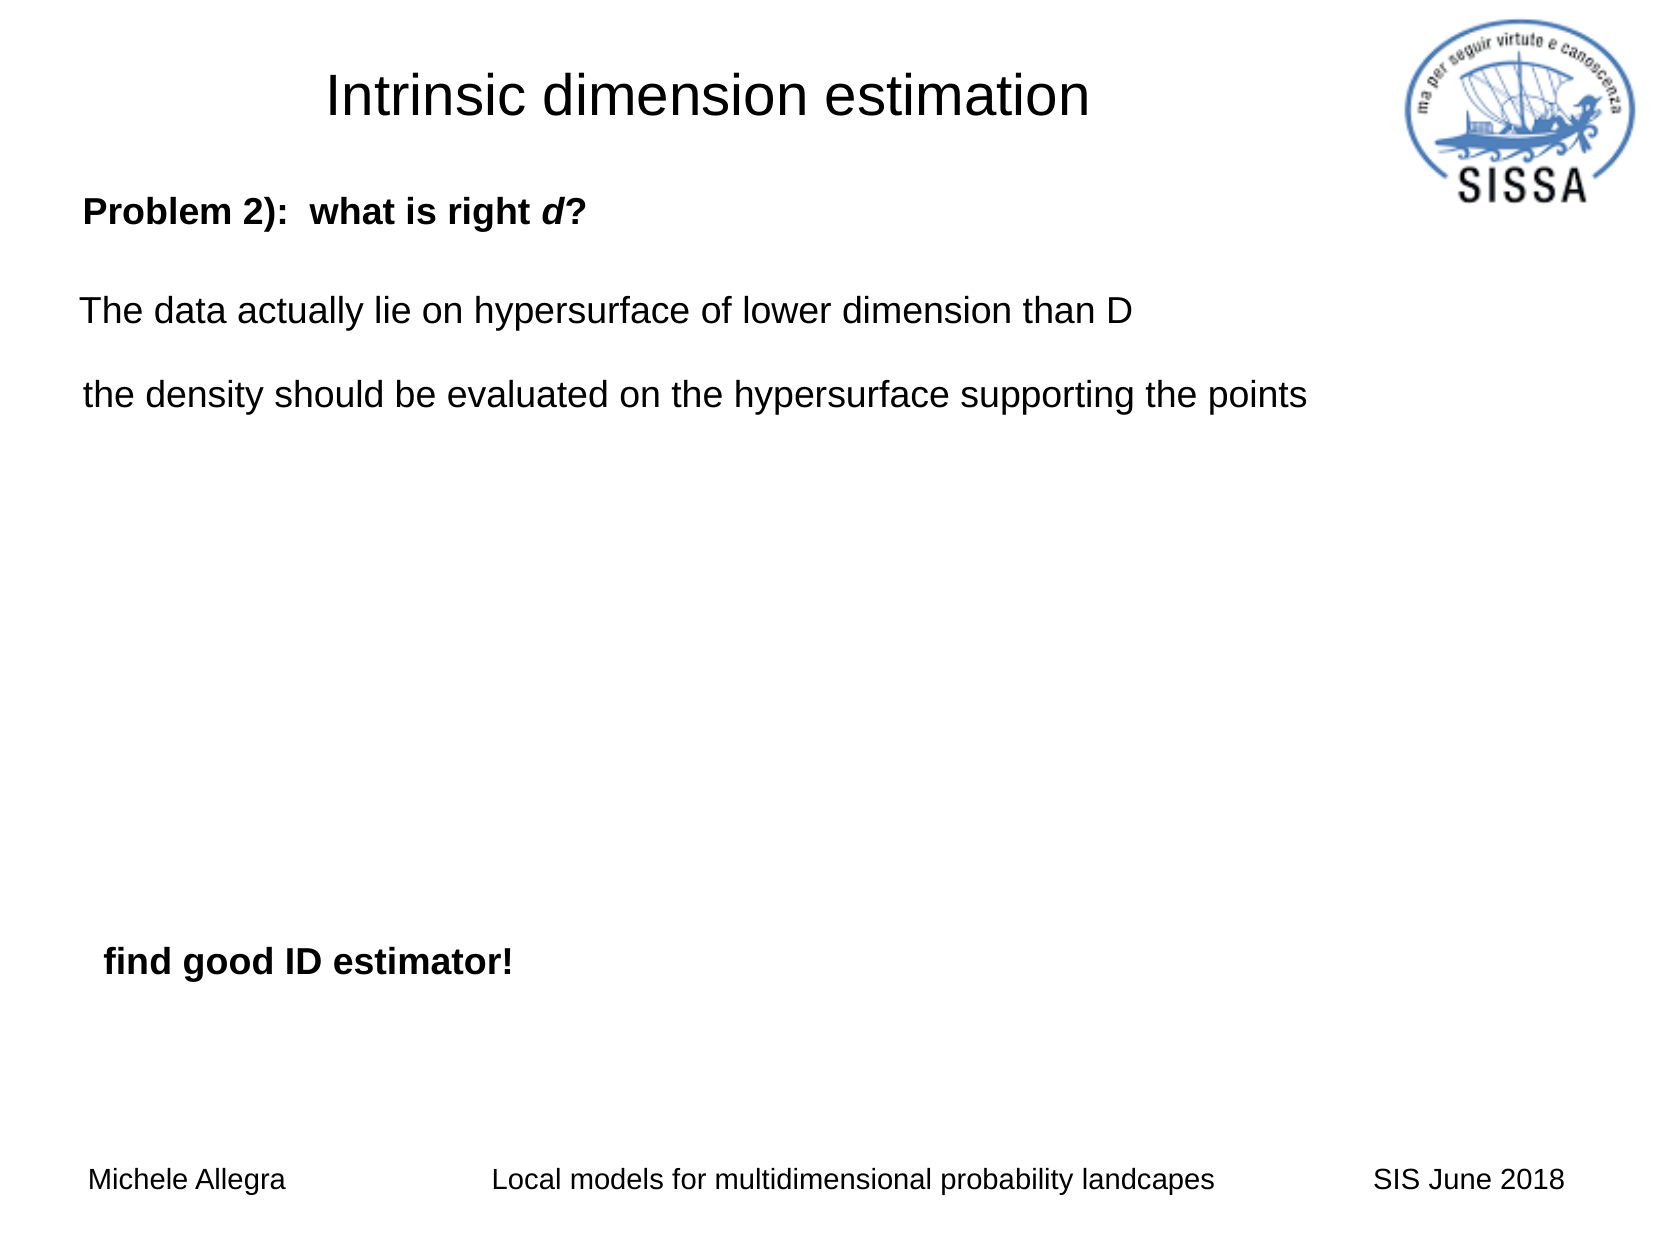

Problem 2): what is right d?
# Intrinsic dimension estimation
 The data actually lie on hypersurface of lower dimension than D
the density should be evaluated on the hypersurface supporting the points
find good ID estimator!
Michele Allegra Local models for multidimensional probability landcapes SIS June 2018